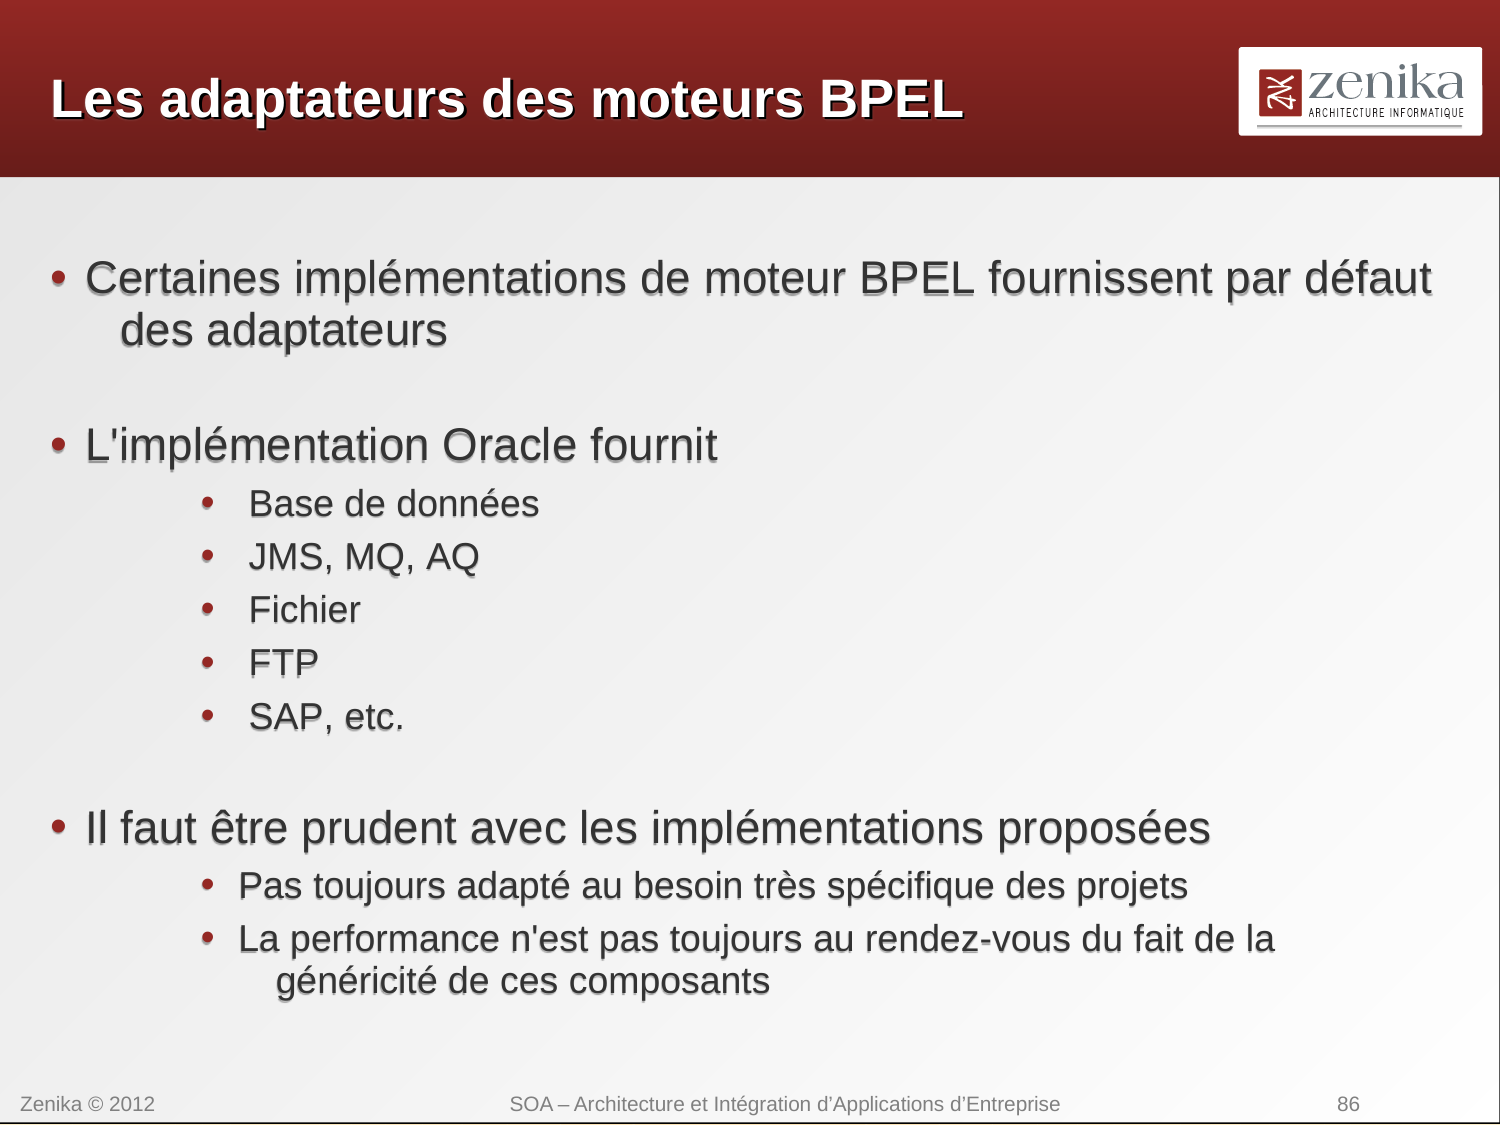

# Les adaptateurs des moteurs BPEL
Certaines implémentations de moteur BPEL fournissent par défaut des adaptateurs
L'implémentation Oracle fournit
 Base de données
 JMS, MQ, AQ
 Fichier
 FTP
 SAP, etc.
Il faut être prudent avec les implémentations proposées
Pas toujours adapté au besoin très spécifique des projets
La performance n'est pas toujours au rendez-vous du fait de la généricité de ces composants